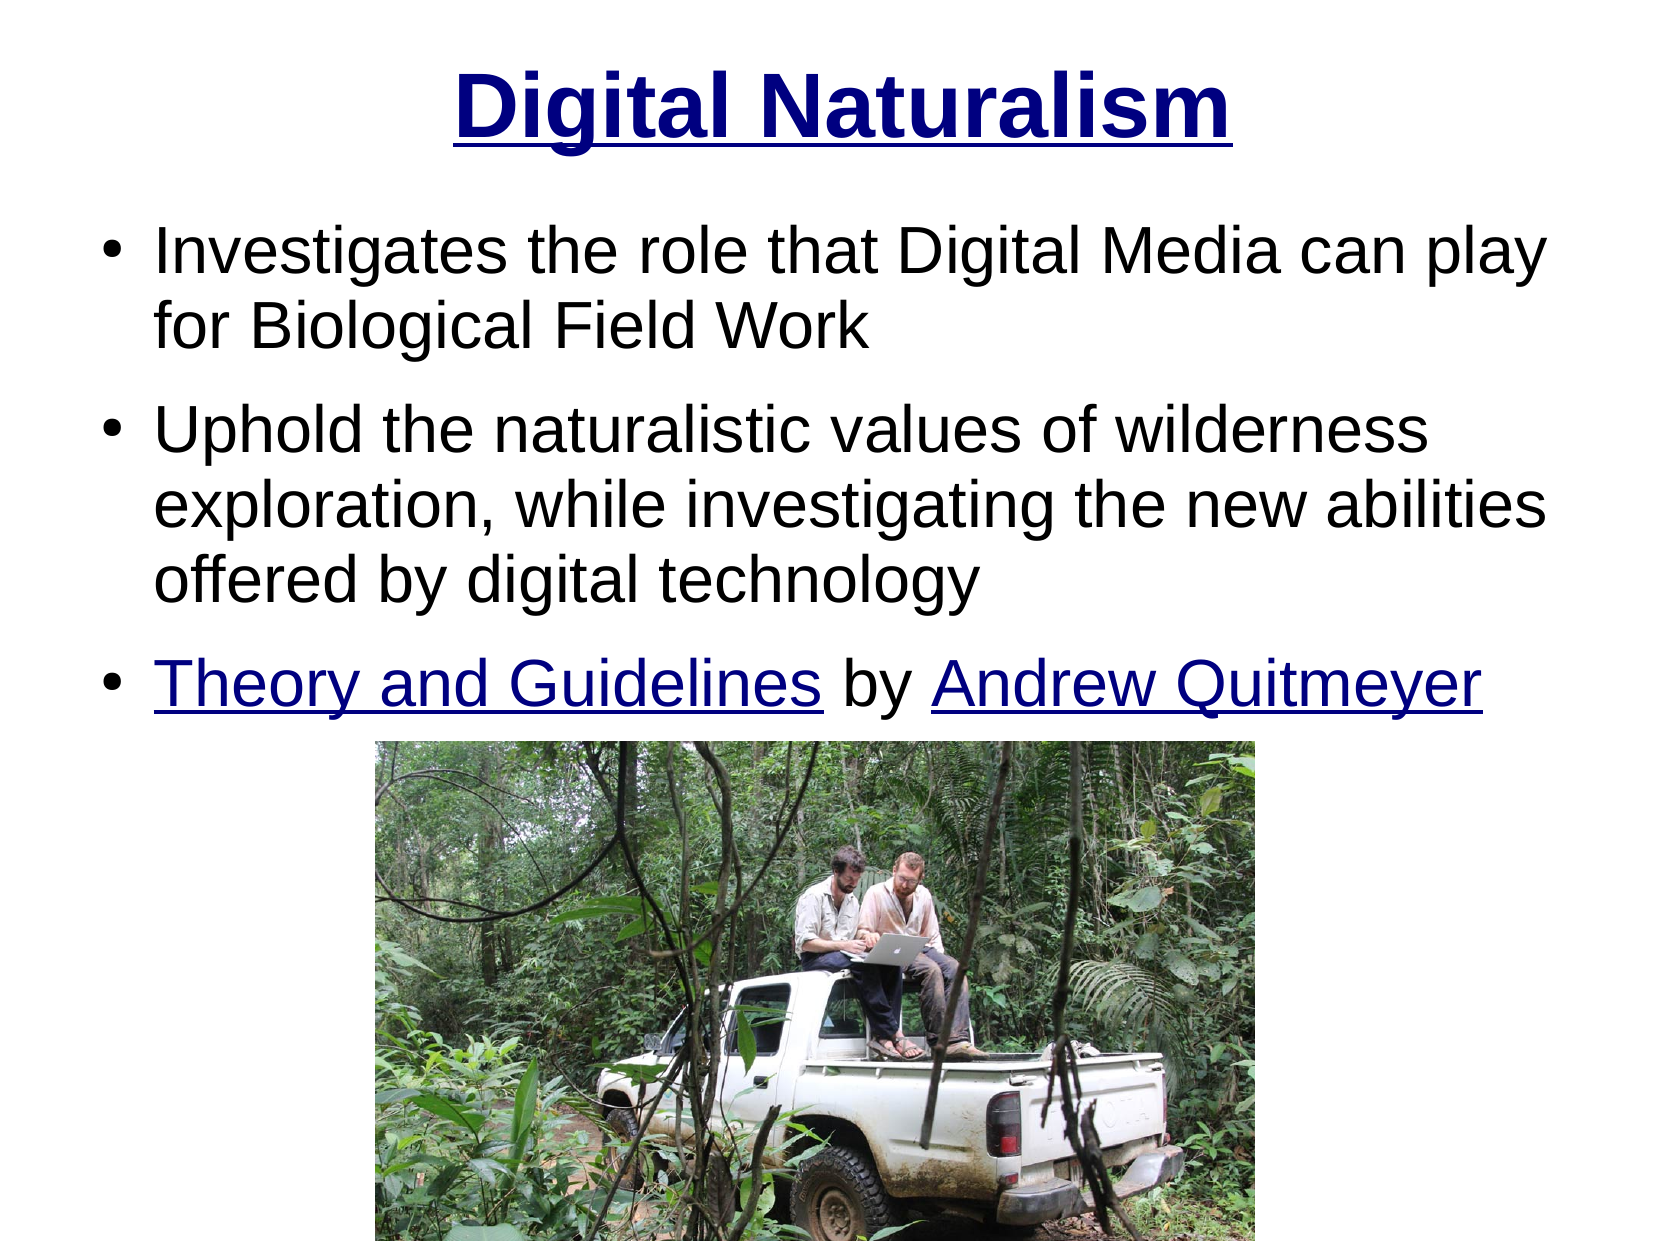

# Digital Naturalism
Investigates the role that Digital Media can play for Biological Field Work
Uphold the naturalistic values of wilderness exploration, while investigating the new abilities offered by digital technology
Theory and Guidelines by Andrew Quitmeyer